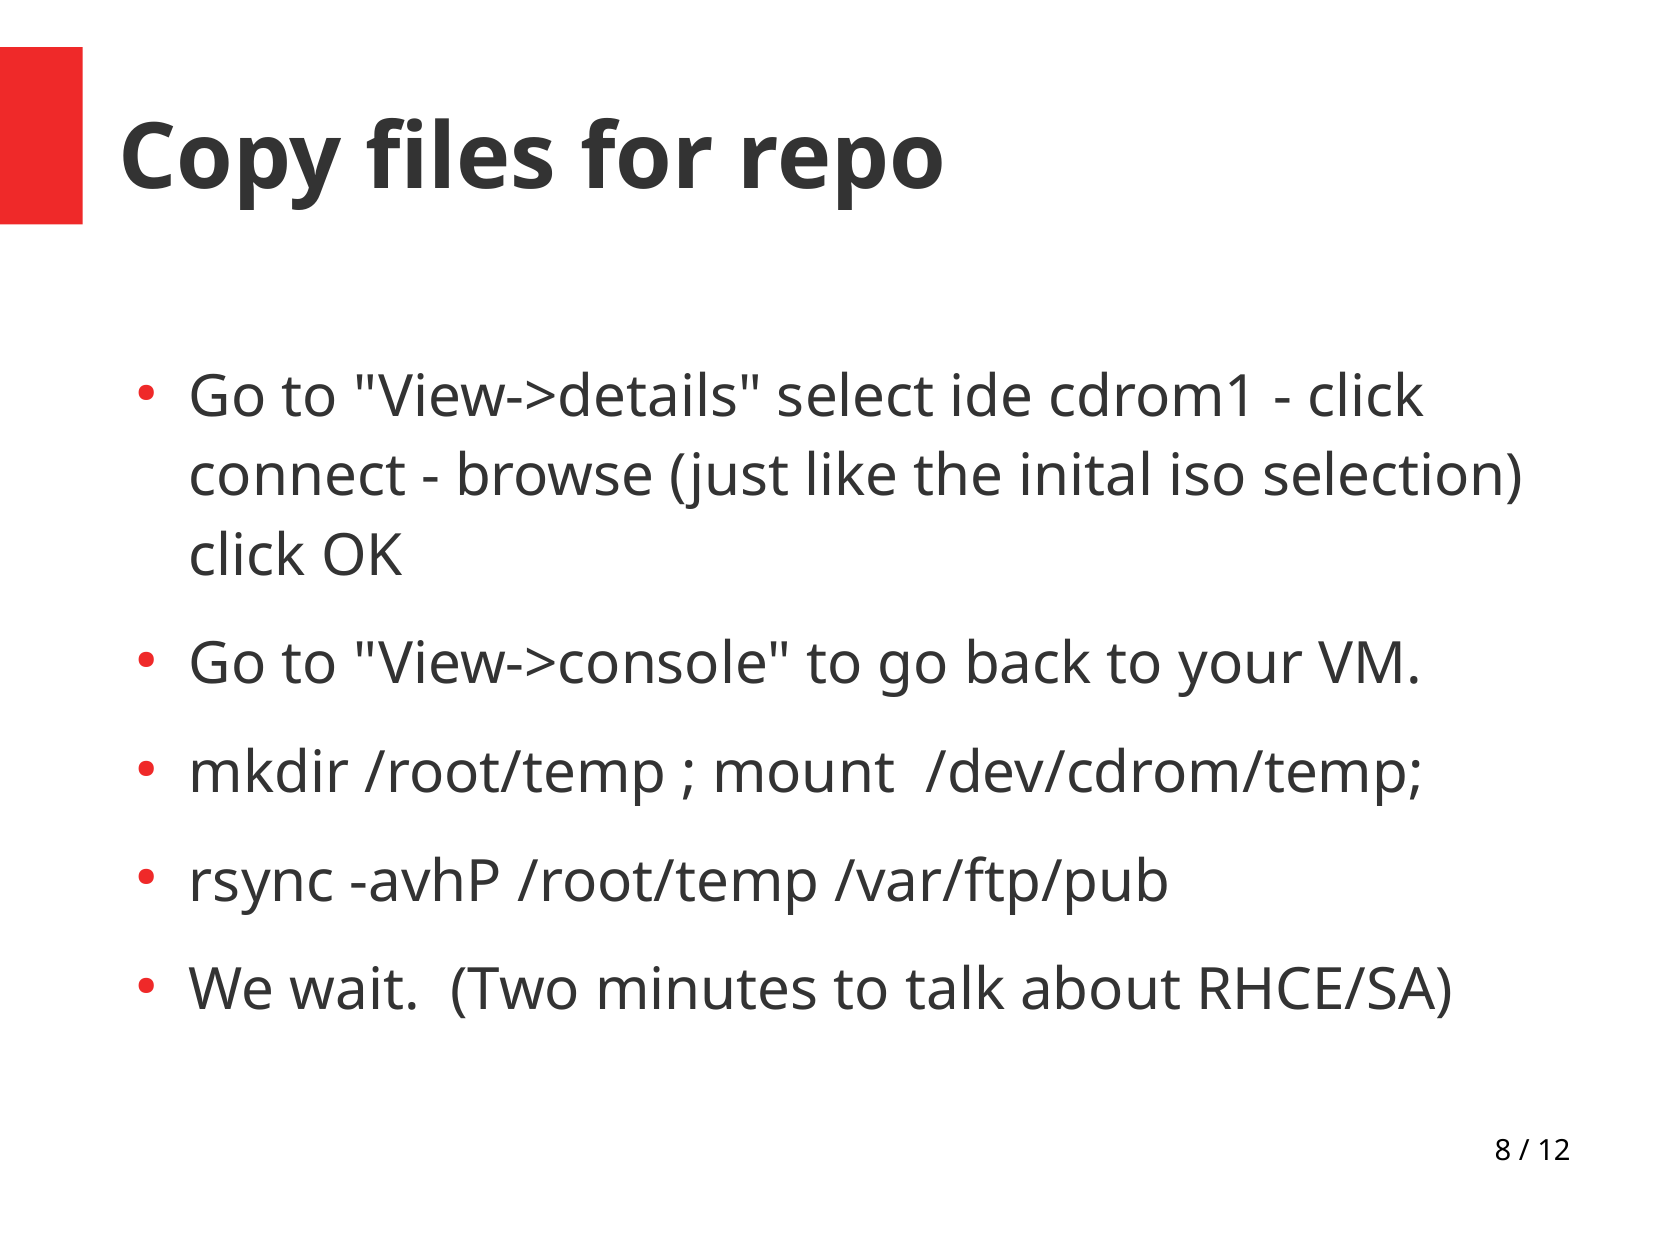

# Copy files for repo
Go to "View->details" select ide cdrom1 - click connect - browse (just like the inital iso selection) click OK
Go to "View->console" to go back to your VM.
mkdir /root/temp ; mount /dev/cdrom/temp;
rsync -avhP /root/temp /var/ftp/pub
We wait. (Two minutes to talk about RHCE/SA)
8